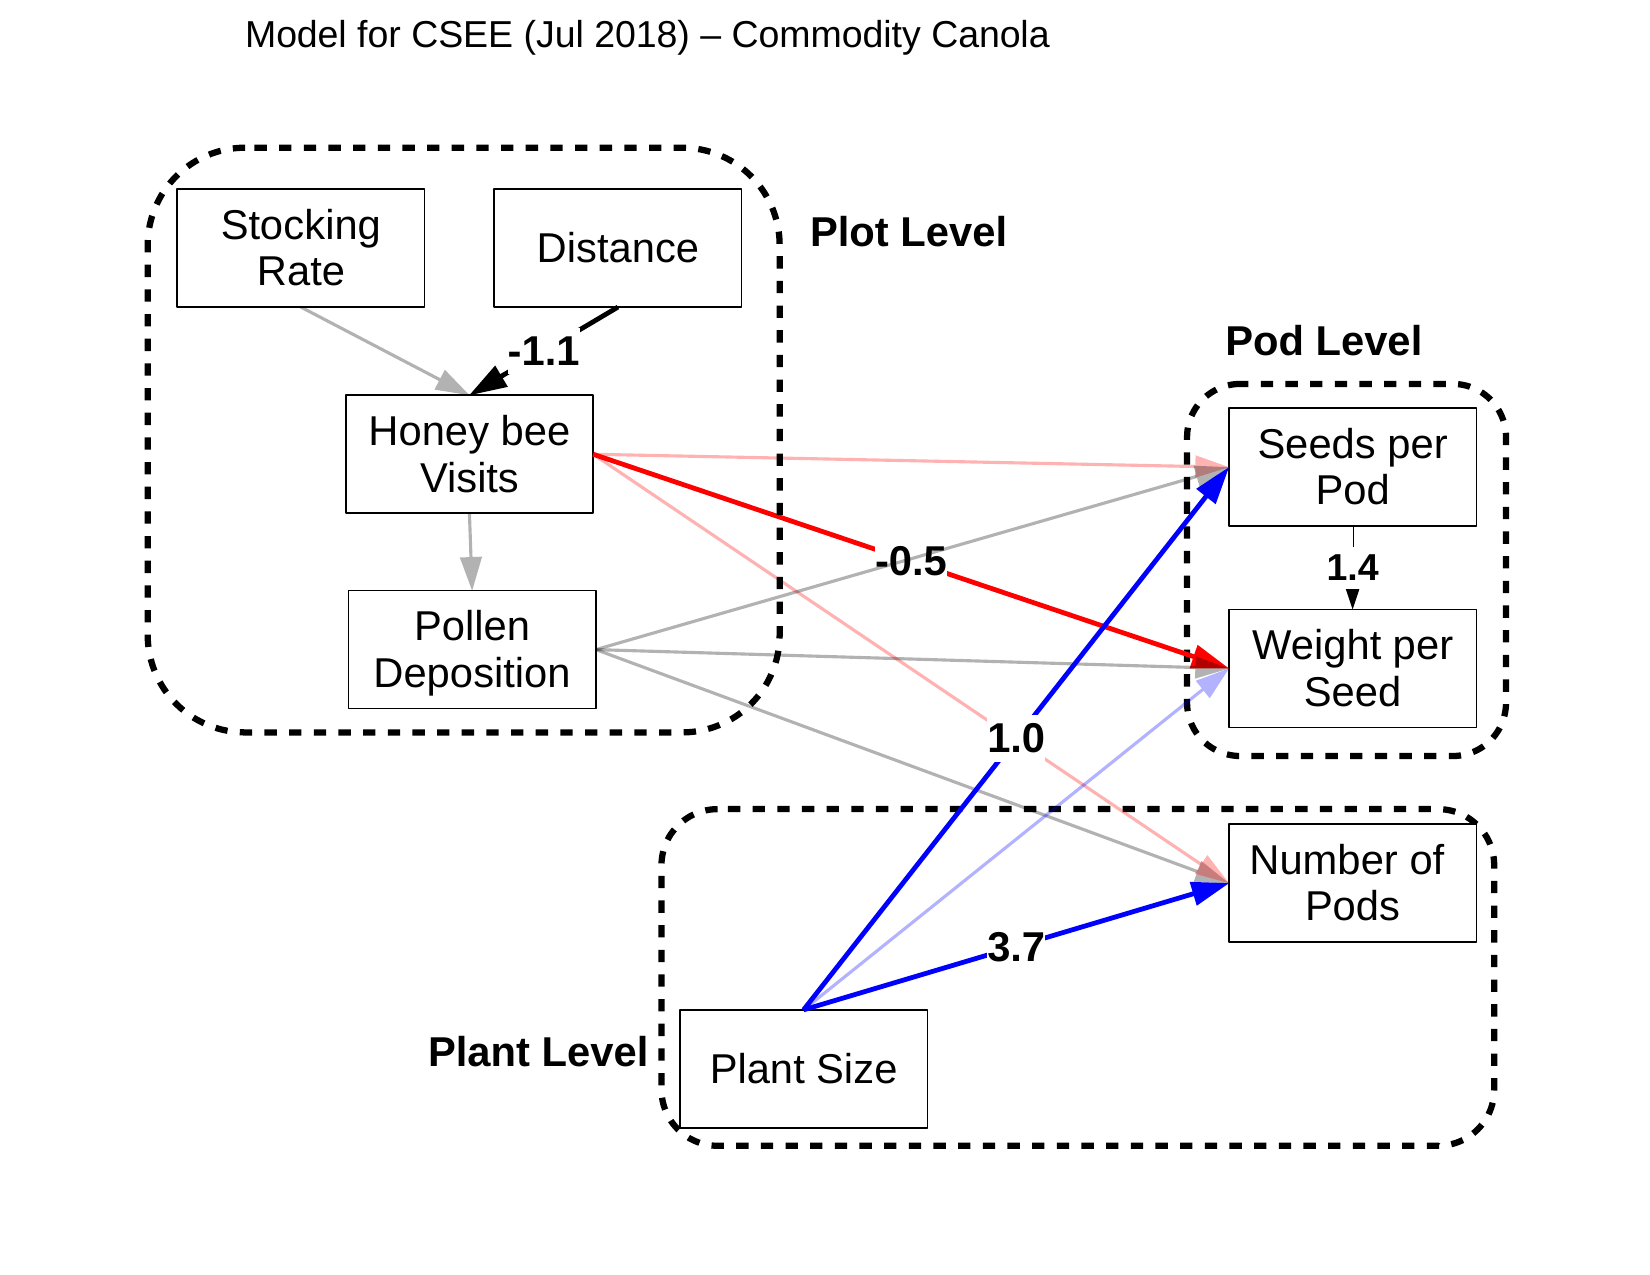

Model for CSEE (Jul 2018) – Commodity Canola
Stocking
Rate
Distance
Plot Level
Pod Level
Honey bee
Visits
Seeds per
Pod
Pollen
Deposition
Weight per
Seed
Number of
Pods
Plant Size
Plant Level